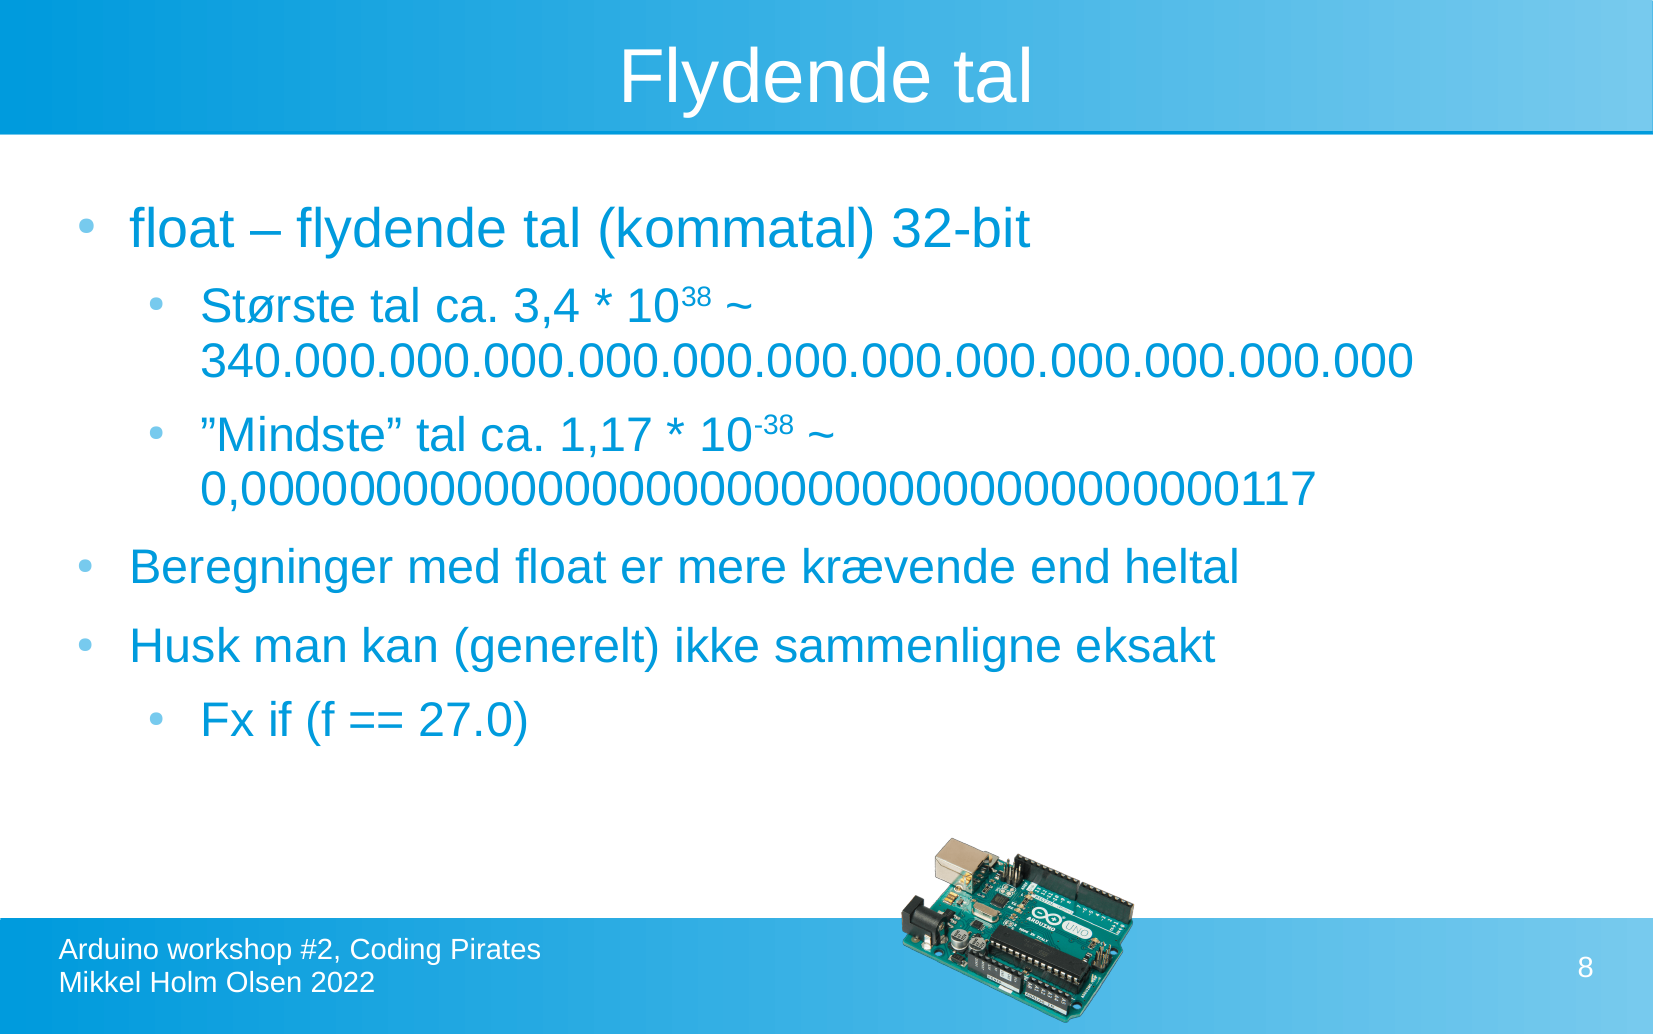

# Flydende tal
float – flydende tal (kommatal) 32-bit
Største tal ca. 3,4 * 1038 ~ 340.000.000.000.000.000.000.000.000.000.000.000.000
”Mindste” tal ca. 1,17 * 10-38 ~ 0,0000000000000000000000000000000000000117
Beregninger med float er mere krævende end heltal
Husk man kan (generelt) ikke sammenligne eksakt
Fx if (f == 27.0)
8